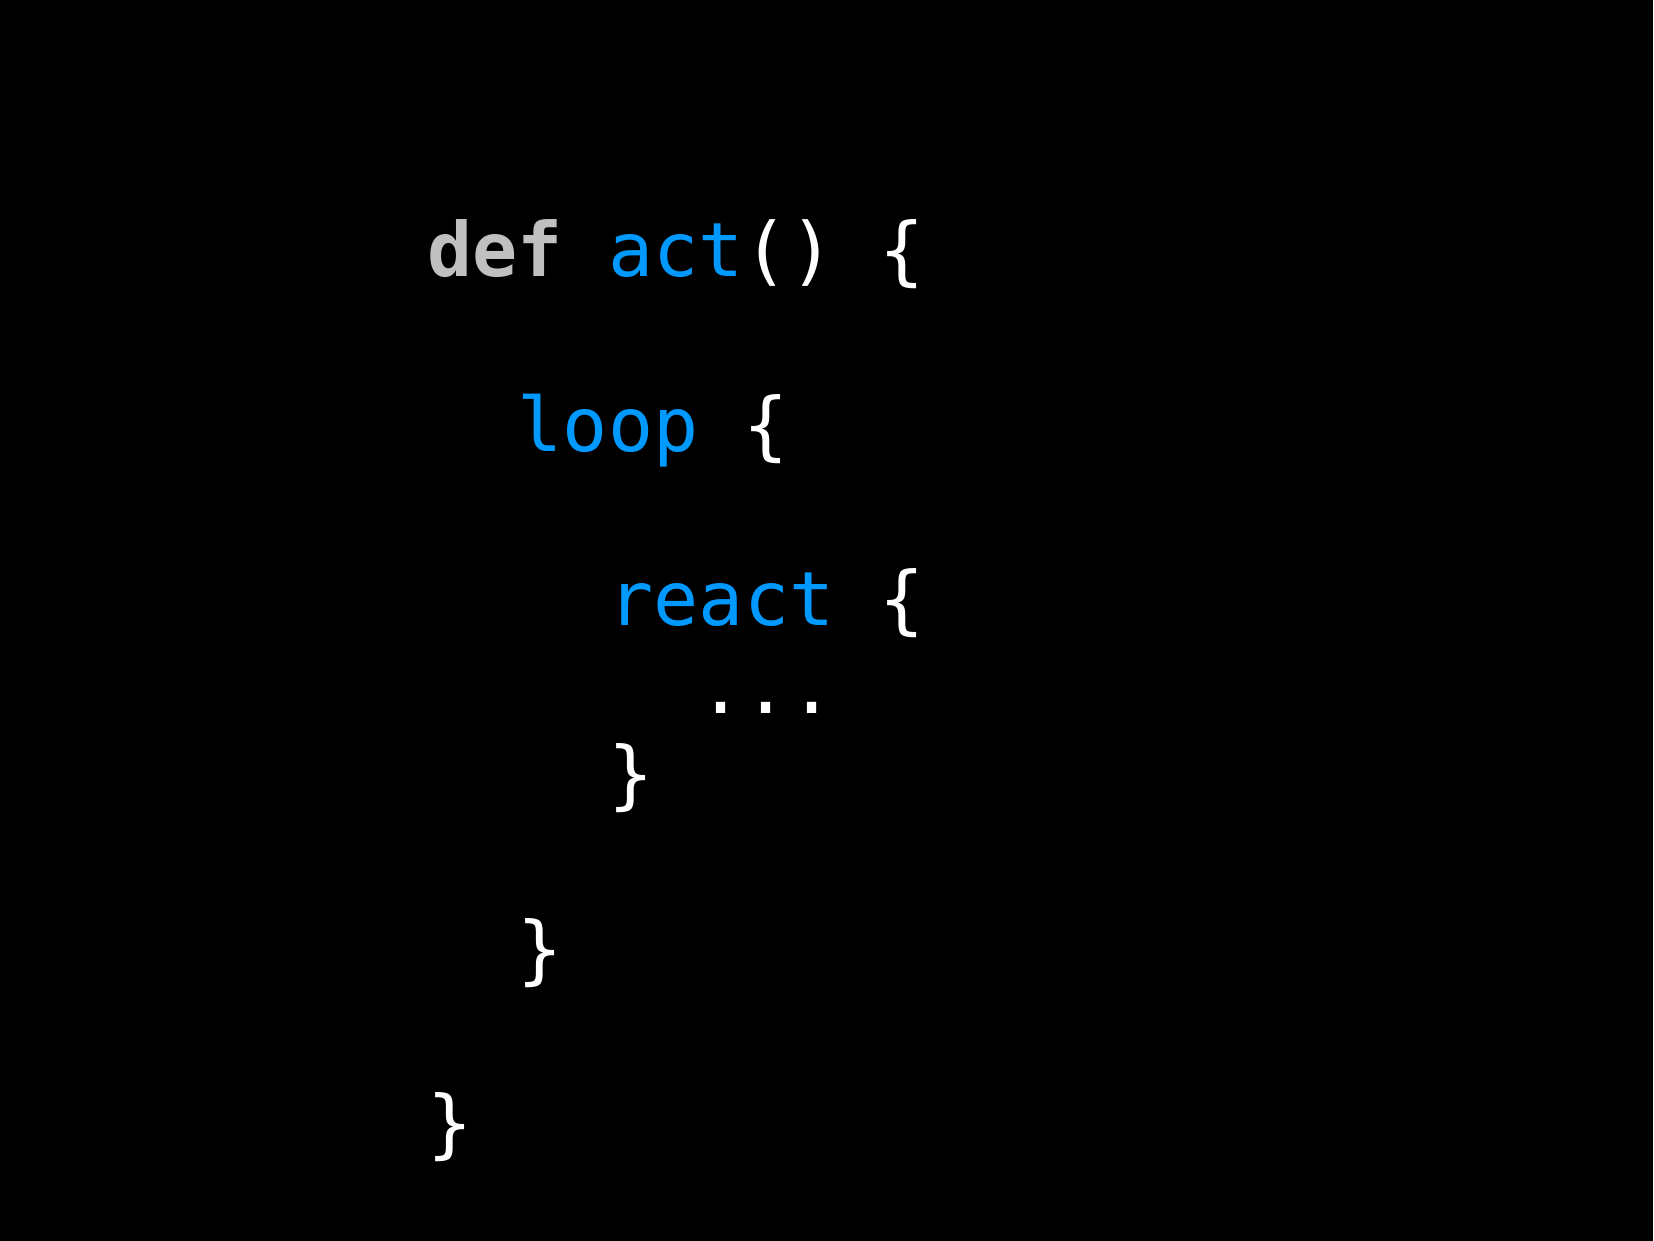

def act() {
 loop {
 react {
 ...
 }
 }
}